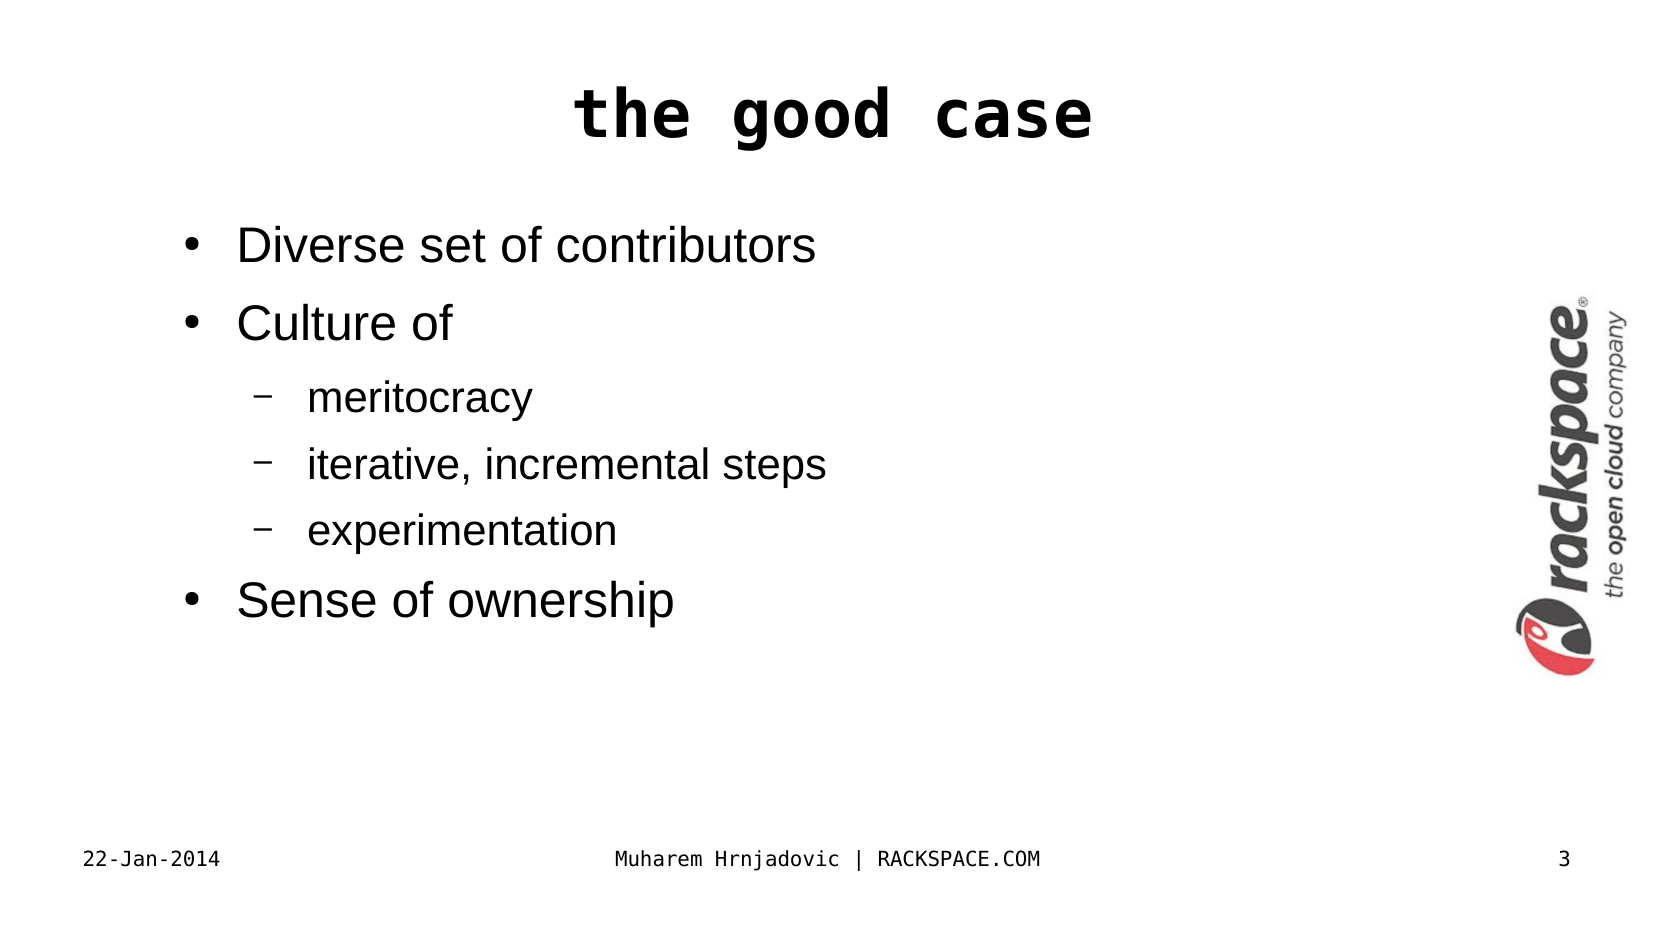

# the good case
Diverse set of contributors
Culture of
meritocracy
iterative, incremental steps
experimentation
Sense of ownership
22-Jan-2014
Muharem Hrnjadovic | RACKSPACE.COM
3